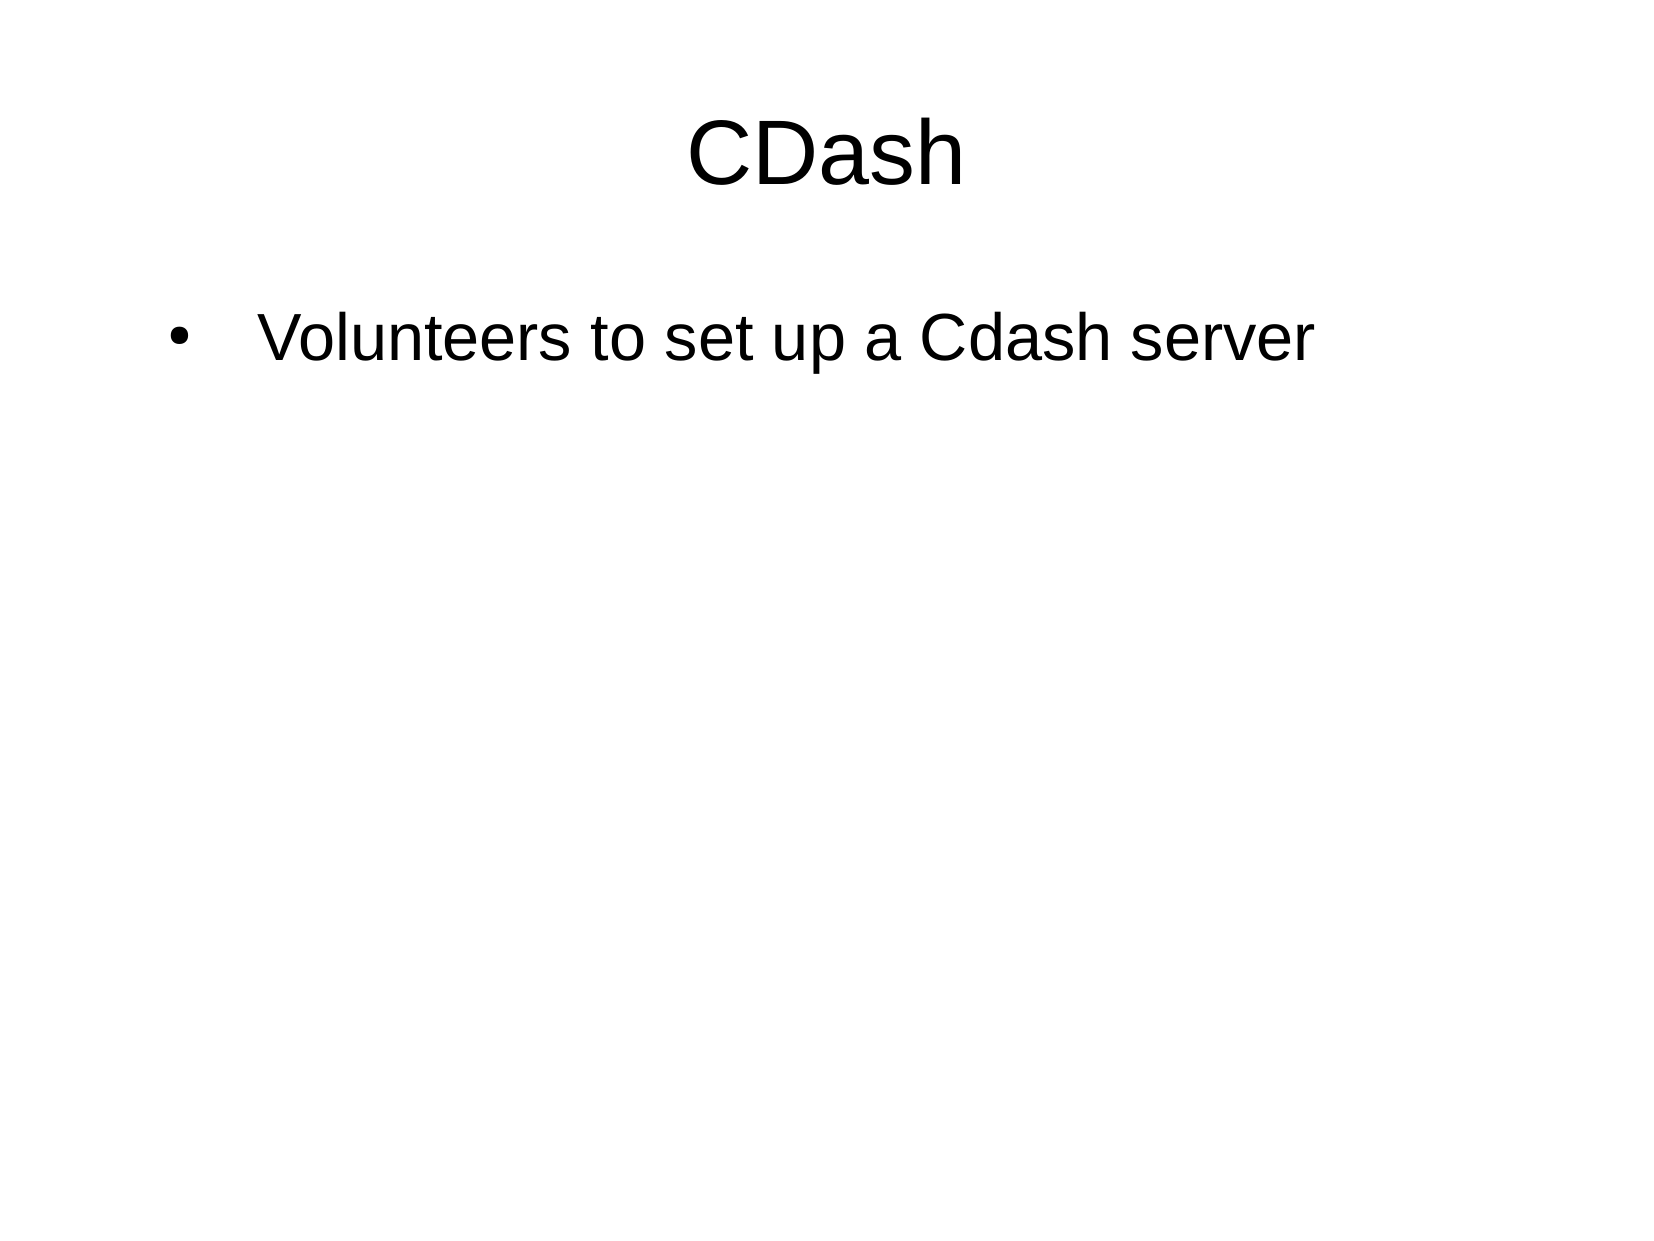

# CDash
 Volunteers to set up a Cdash server